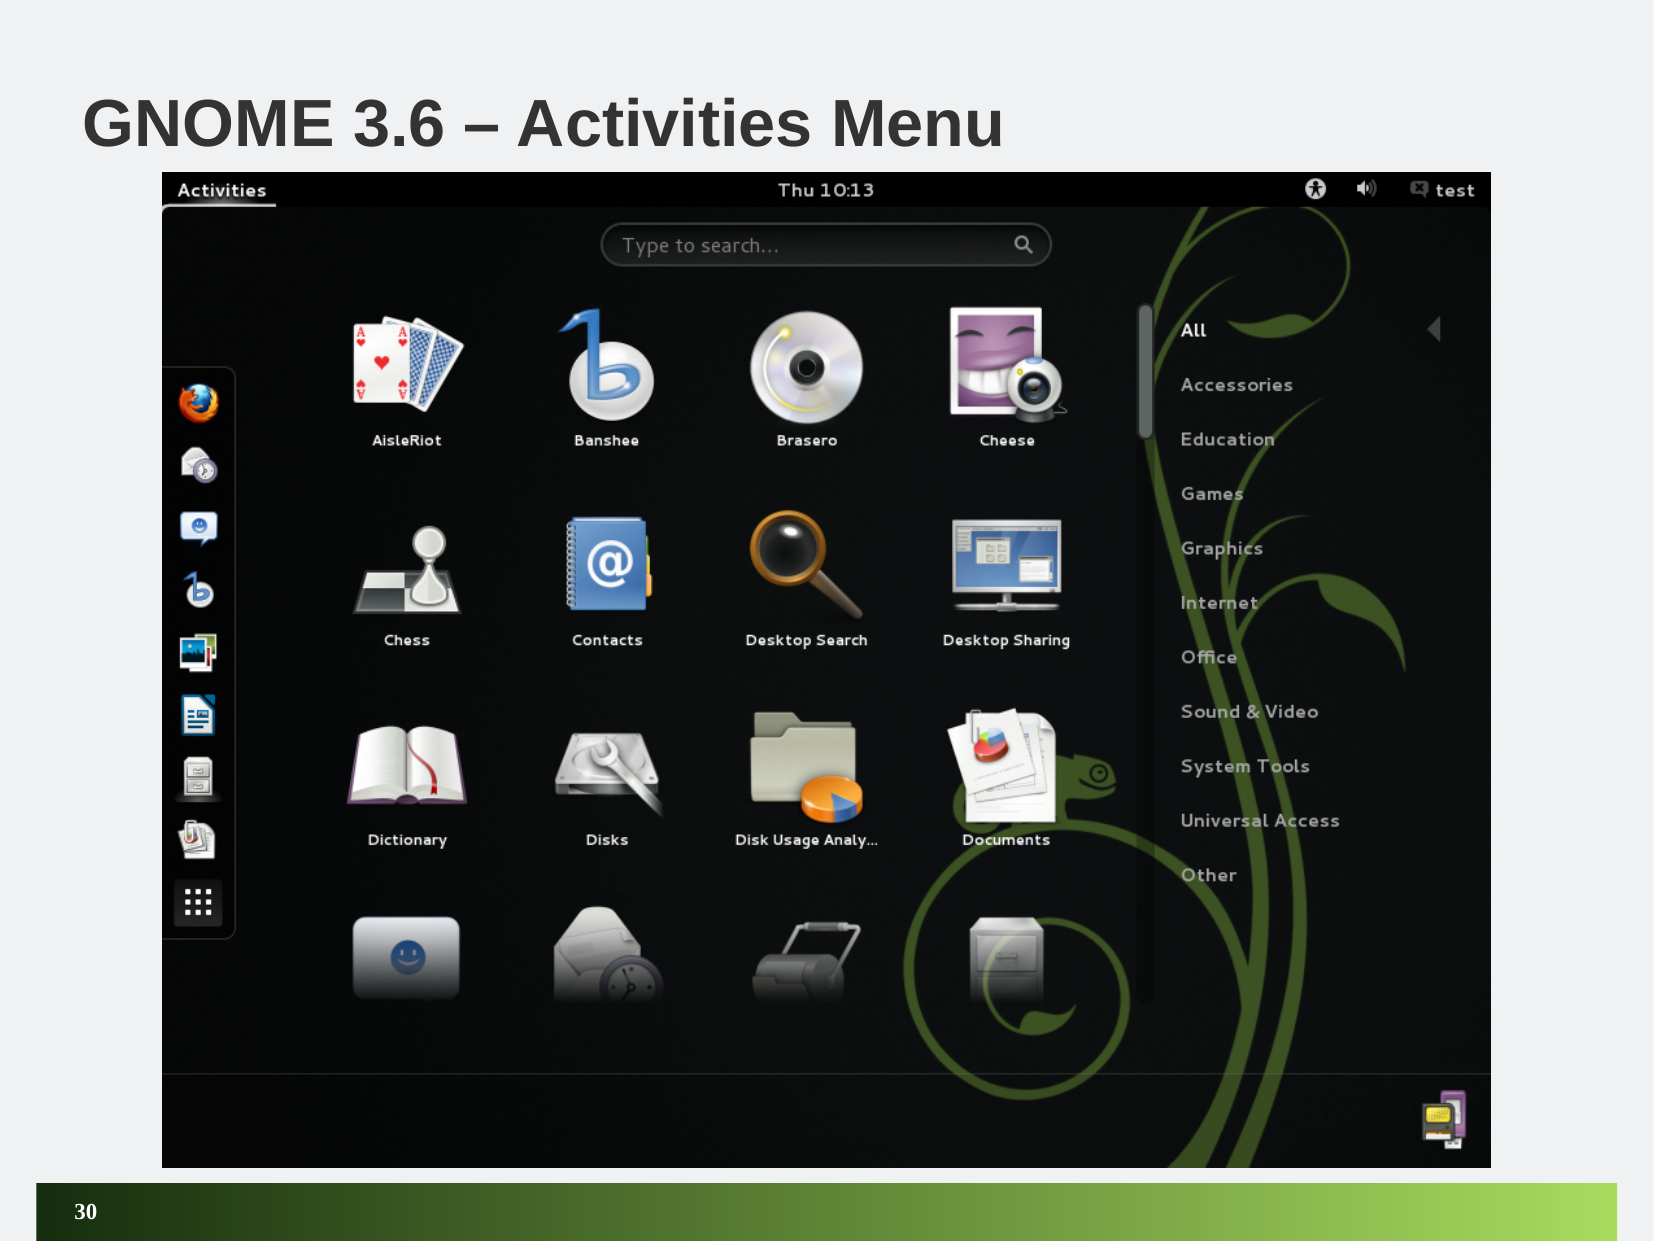

# GNOME 3.6 – Activities Menu
30